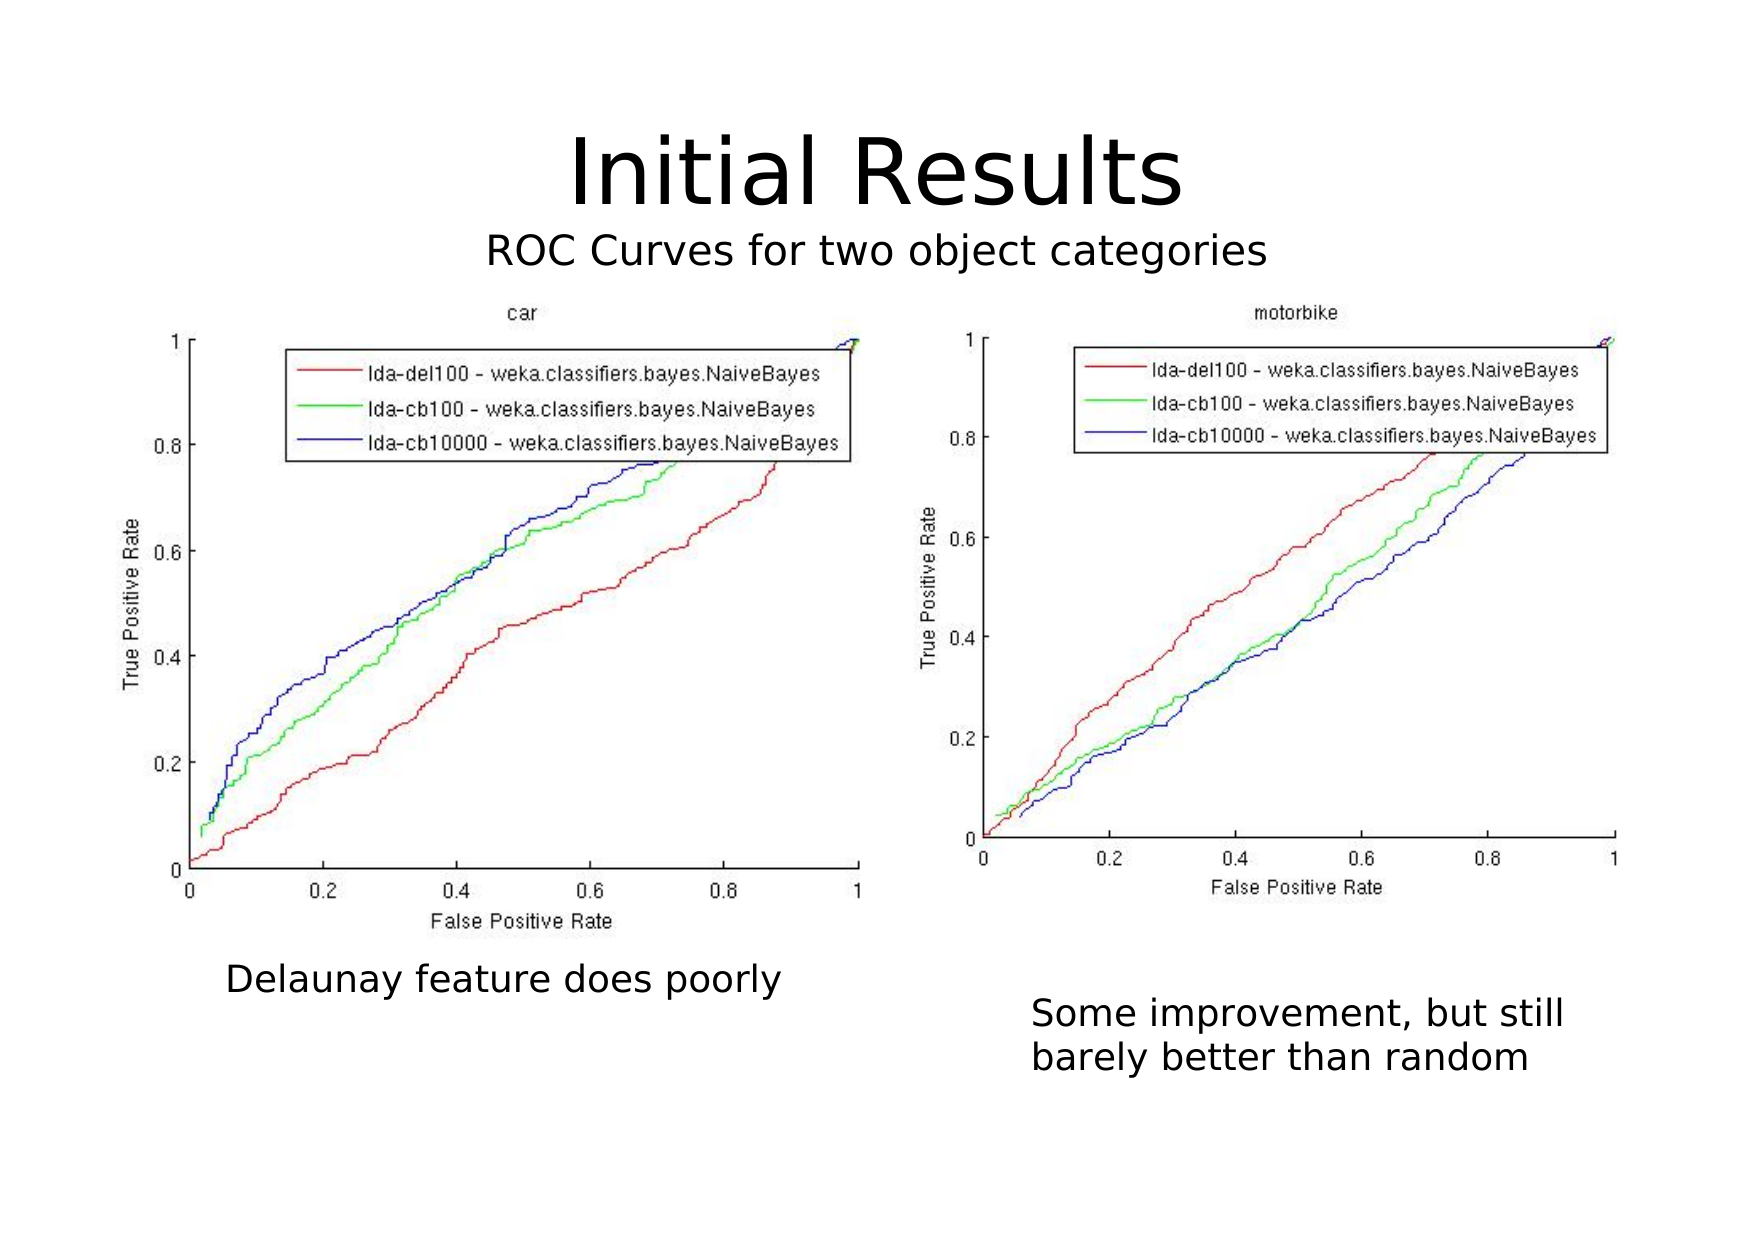

# Initial Results ROC Curves for two object categories
Delaunay feature does poorly
Some improvement, but still
barely better than random